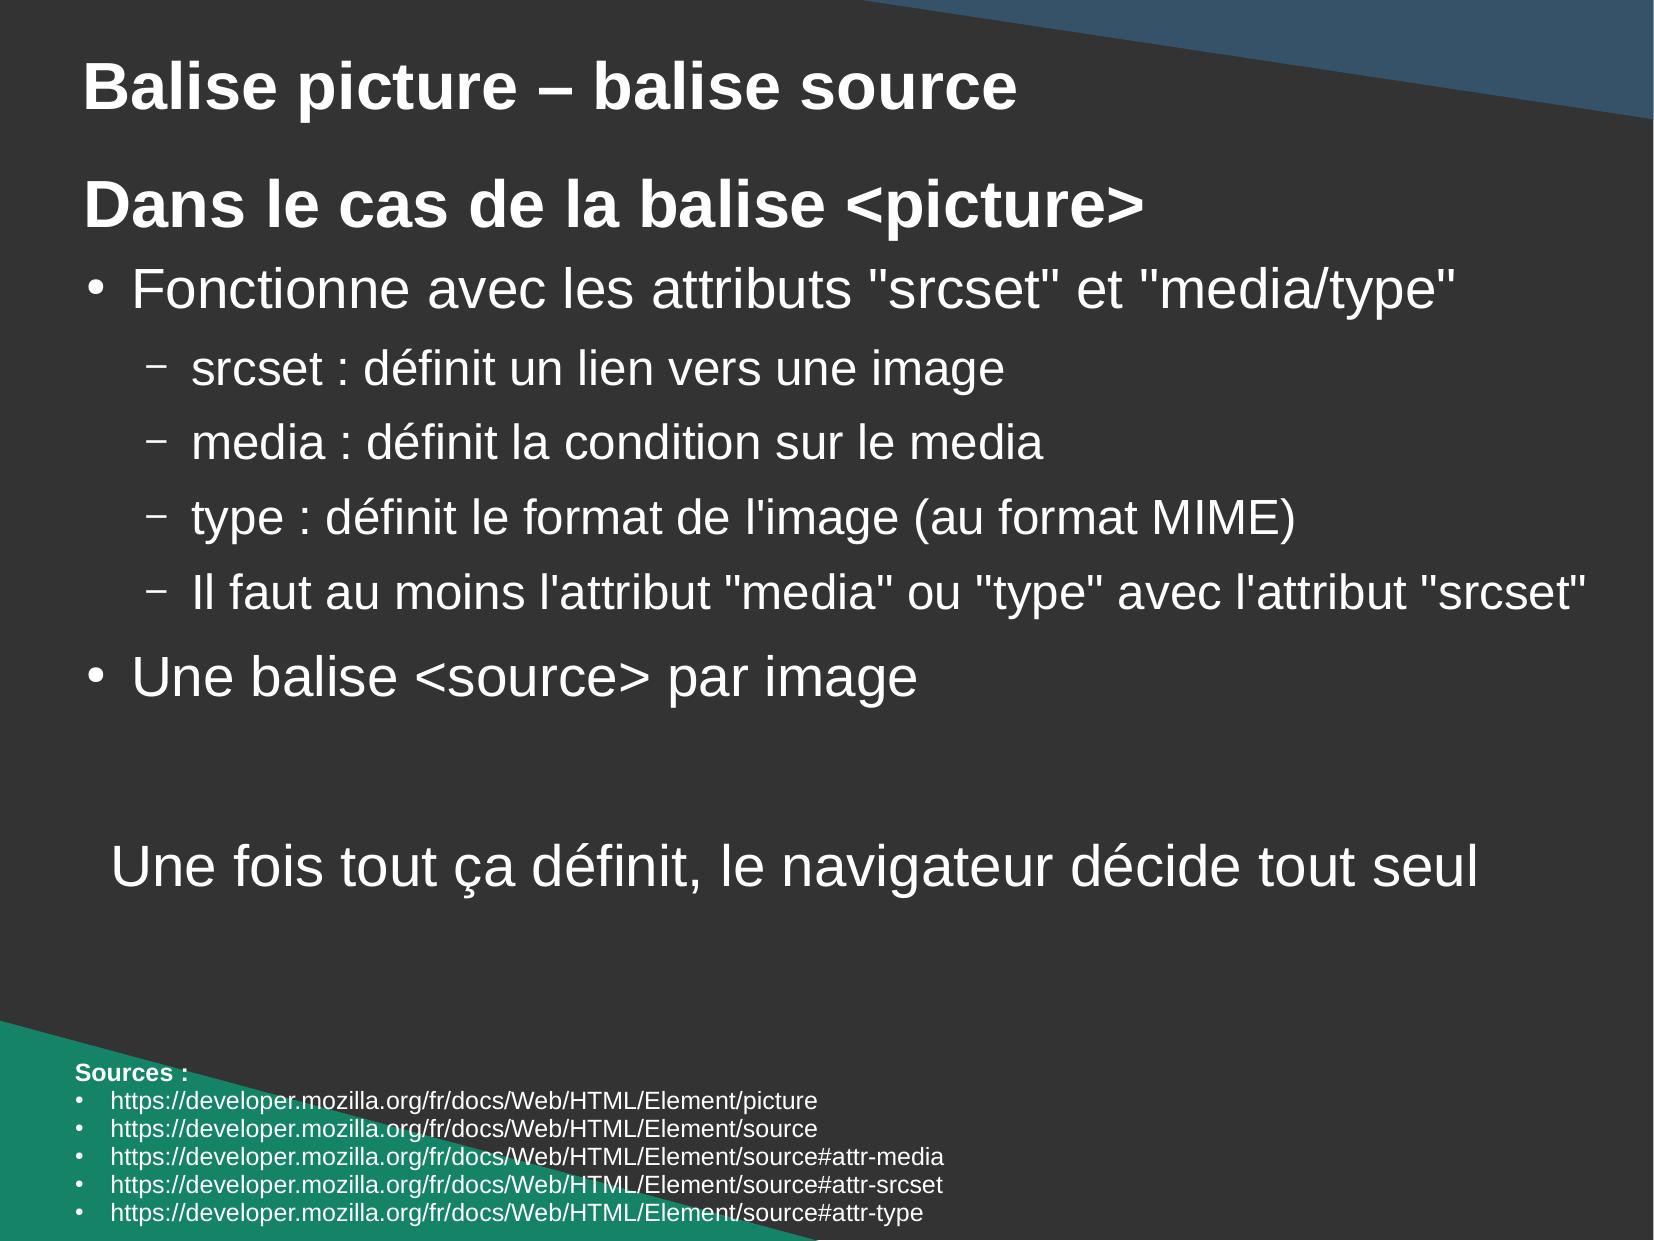

# Balise picture – balise source
Dans le cas de la balise <picture>
Fonctionne avec les attributs "srcset" et "media/type"
srcset : définit un lien vers une image
media : définit la condition sur le media
type : définit le format de l'image (au format MIME)
Il faut au moins l'attribut "media" ou "type" avec l'attribut "srcset"
Une balise <source> par image
Une fois tout ça définit, le navigateur décide tout seul
Sources :
https://developer.mozilla.org/fr/docs/Web/HTML/Element/picture
https://developer.mozilla.org/fr/docs/Web/HTML/Element/source
https://developer.mozilla.org/fr/docs/Web/HTML/Element/source#attr-media
https://developer.mozilla.org/fr/docs/Web/HTML/Element/source#attr-srcset
https://developer.mozilla.org/fr/docs/Web/HTML/Element/source#attr-type